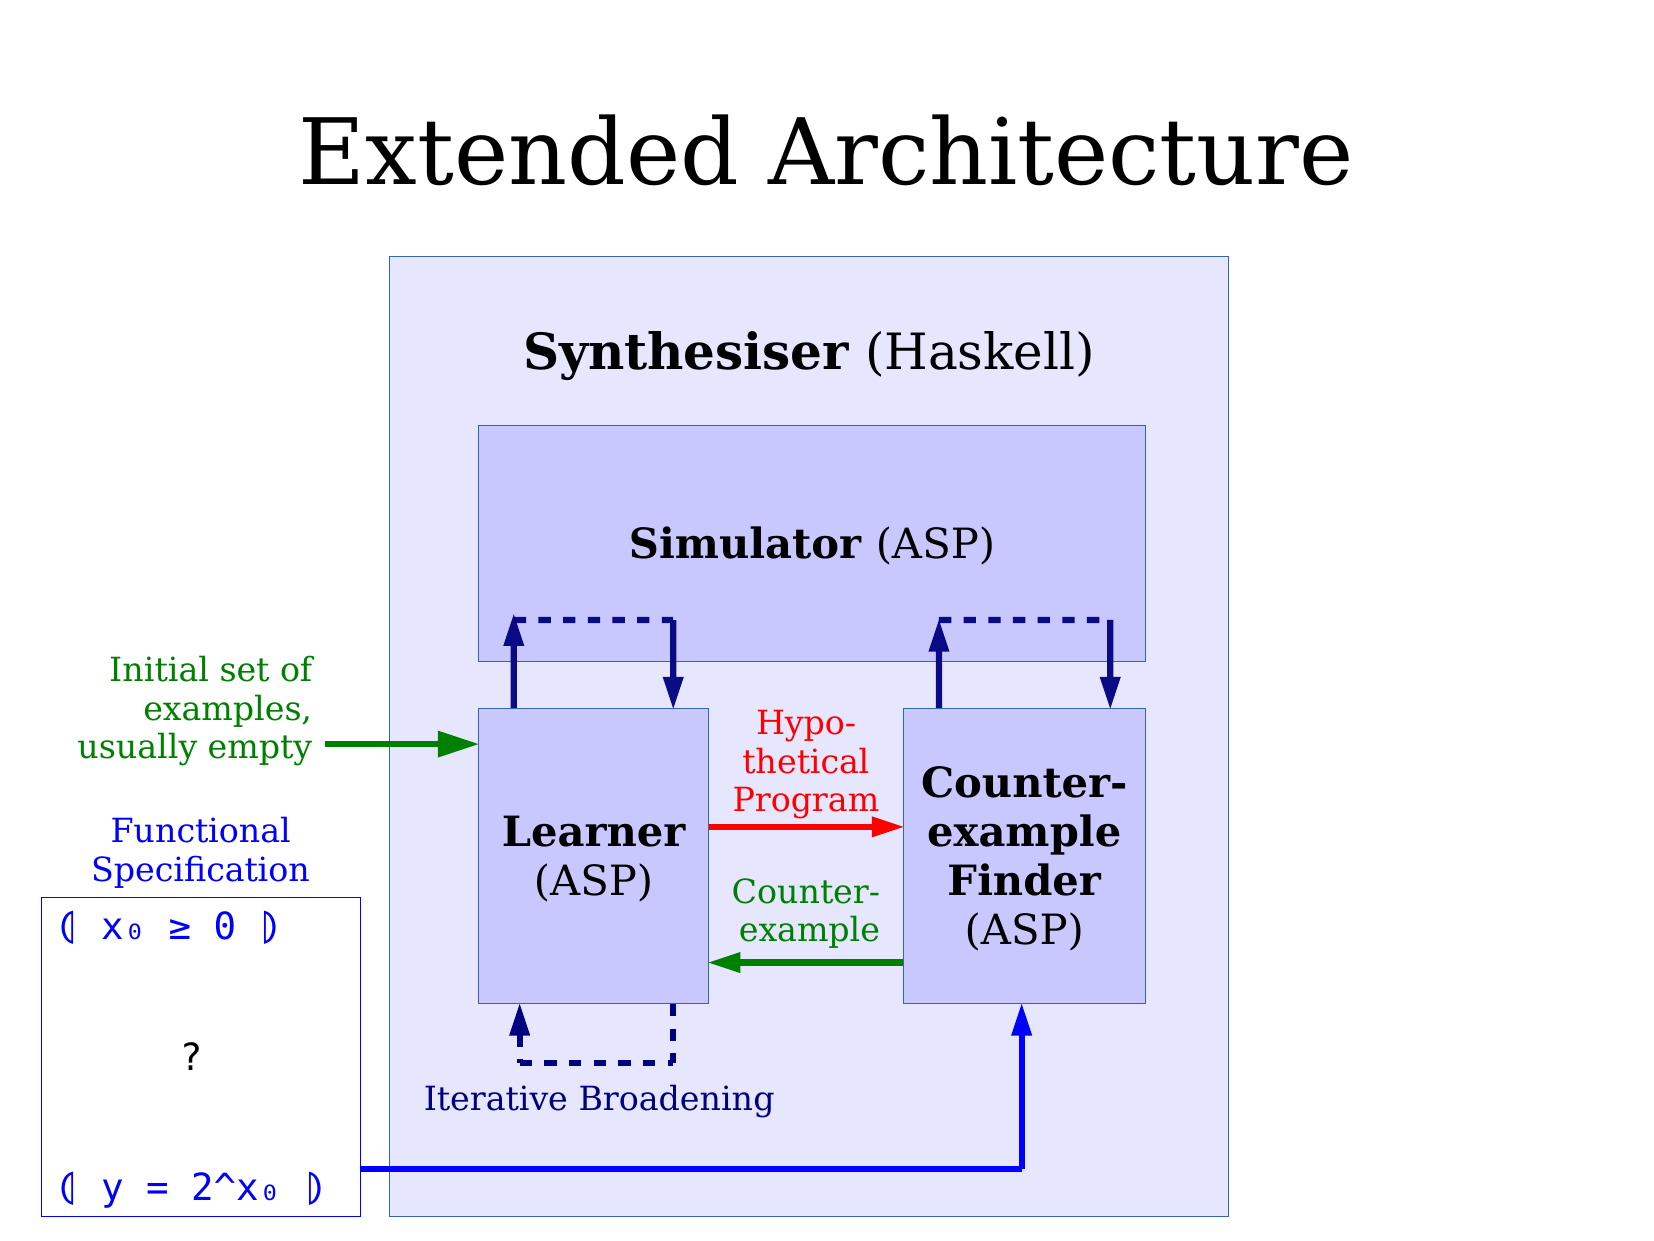

# Extended Architecture
Synthesiser (Haskell)
Simulator (ASP)
Initial set of examples, usually empty
Hypo-
thetical Program
Learner
(ASP)
Counter-example
Finder
(ASP)
Functional Specification
Counter-
example
⦇ x₀ ≥ 0 ⦈
?
⦇ y = 2^x₀ ⦈
Iterative Broadening